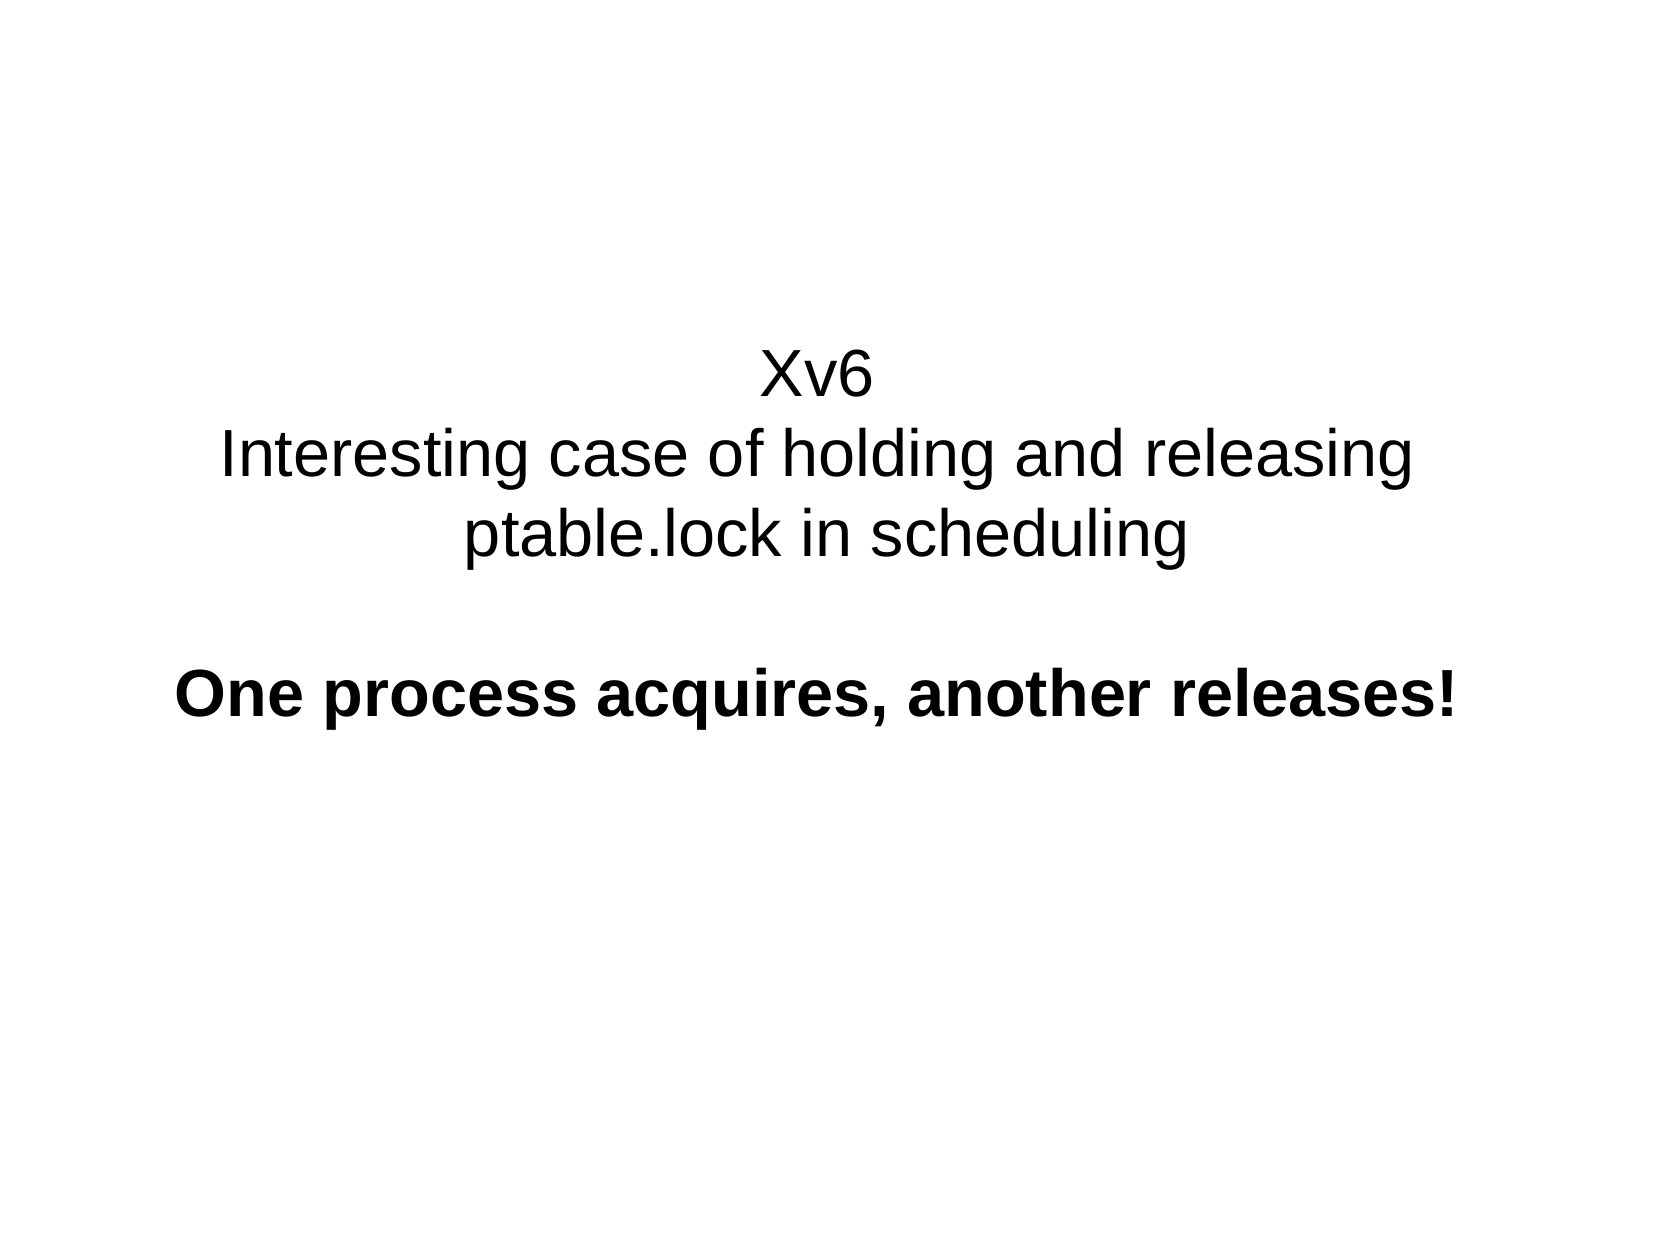

# Xv6
Interesting case of holding and releasing
ptable.lock in scheduling
One process acquires, another releases!